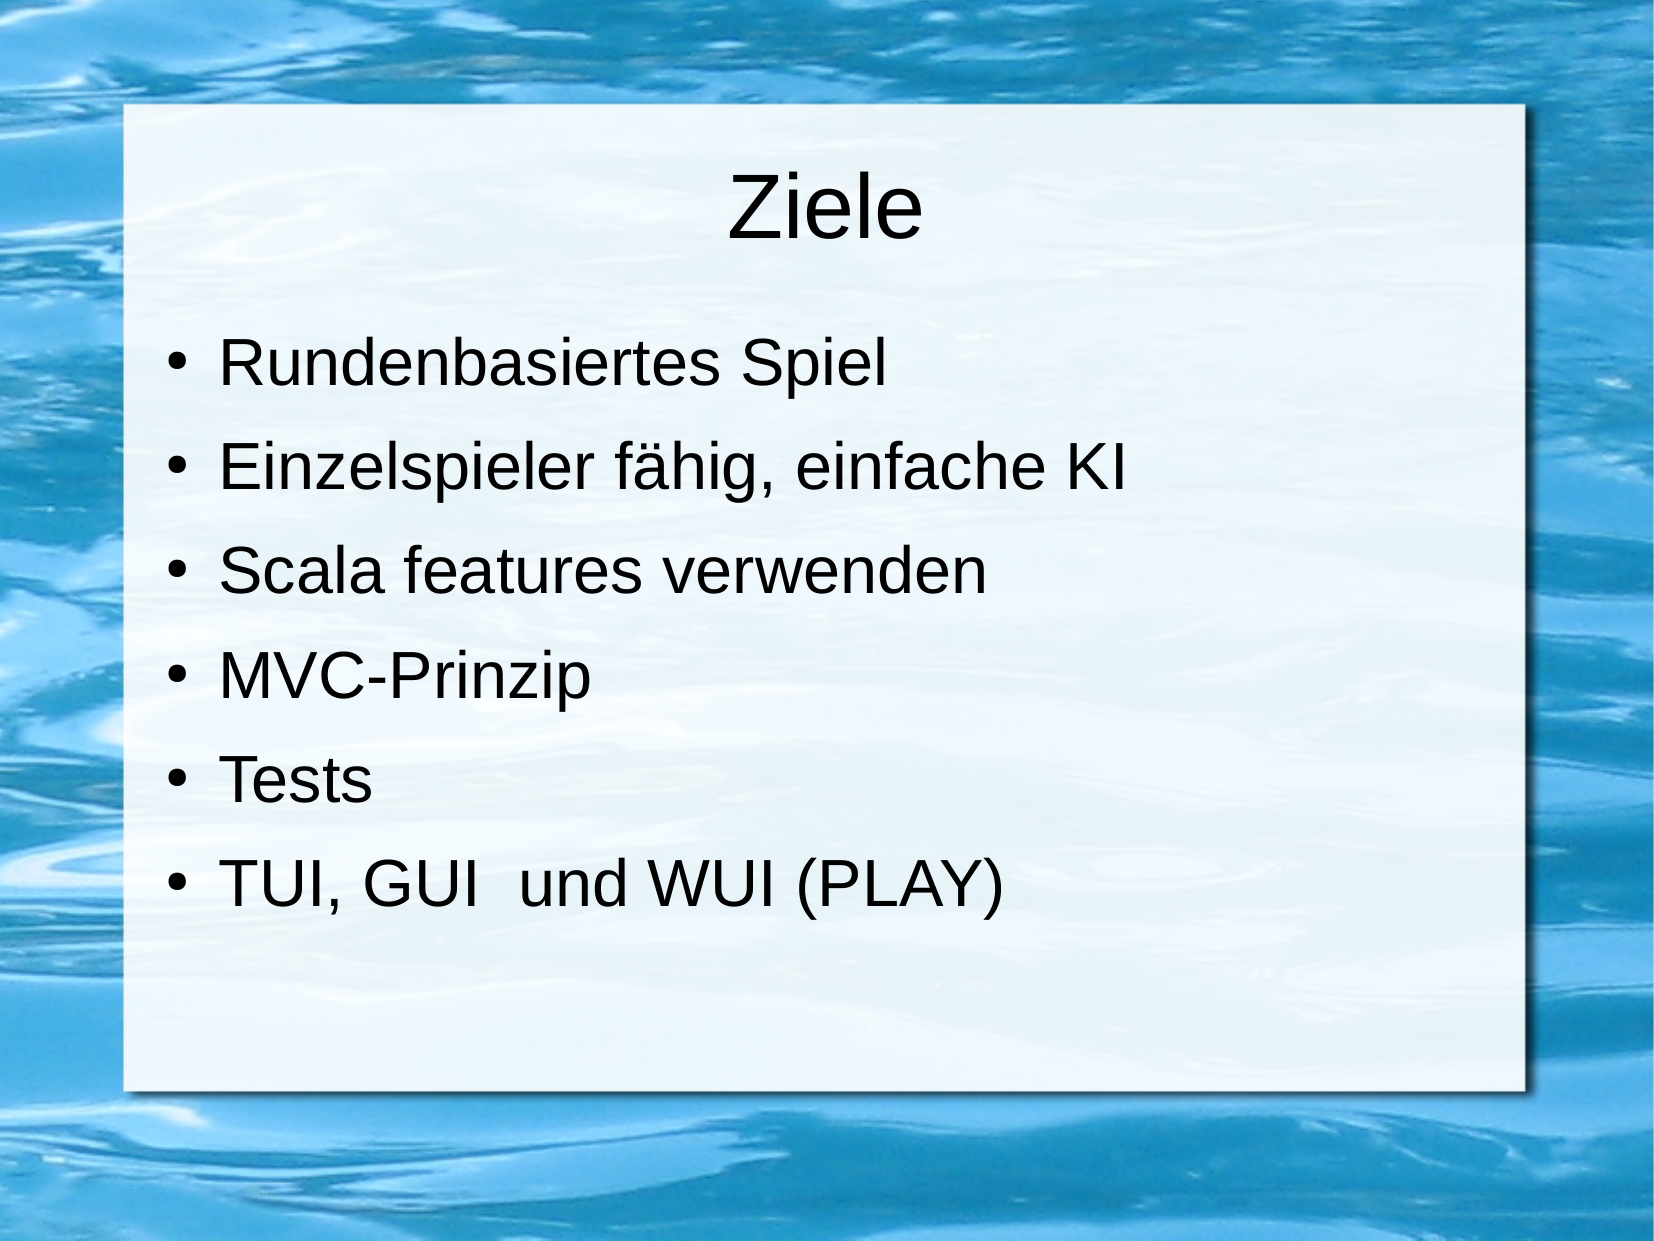

# Ziele
Rundenbasiertes Spiel
Einzelspieler fähig, einfache KI
Scala features verwenden
MVC-Prinzip
Tests
TUI, GUI und WUI (PLAY)